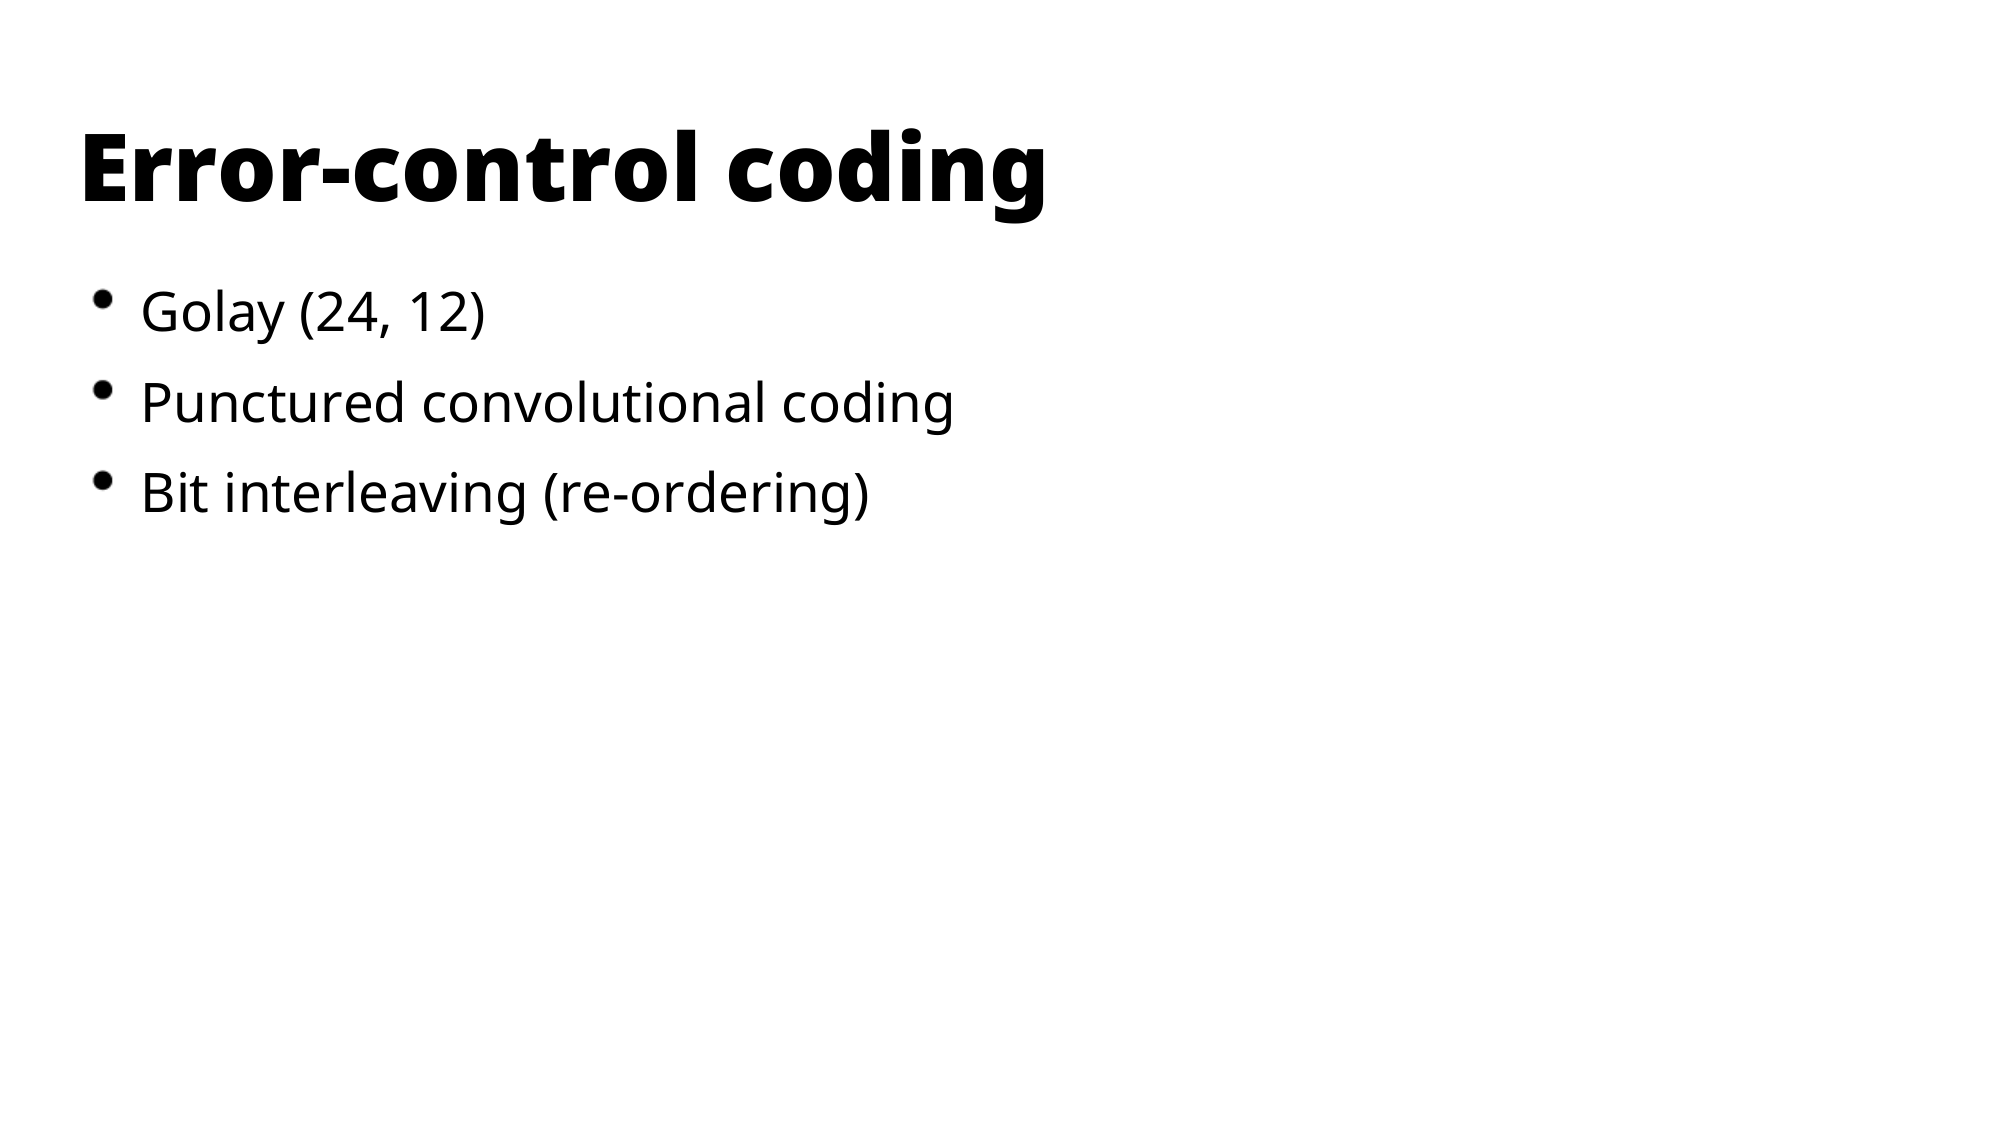

Error-control coding
Golay (24, 12)
Punctured convolutional coding
Bit interleaving (re-ordering)